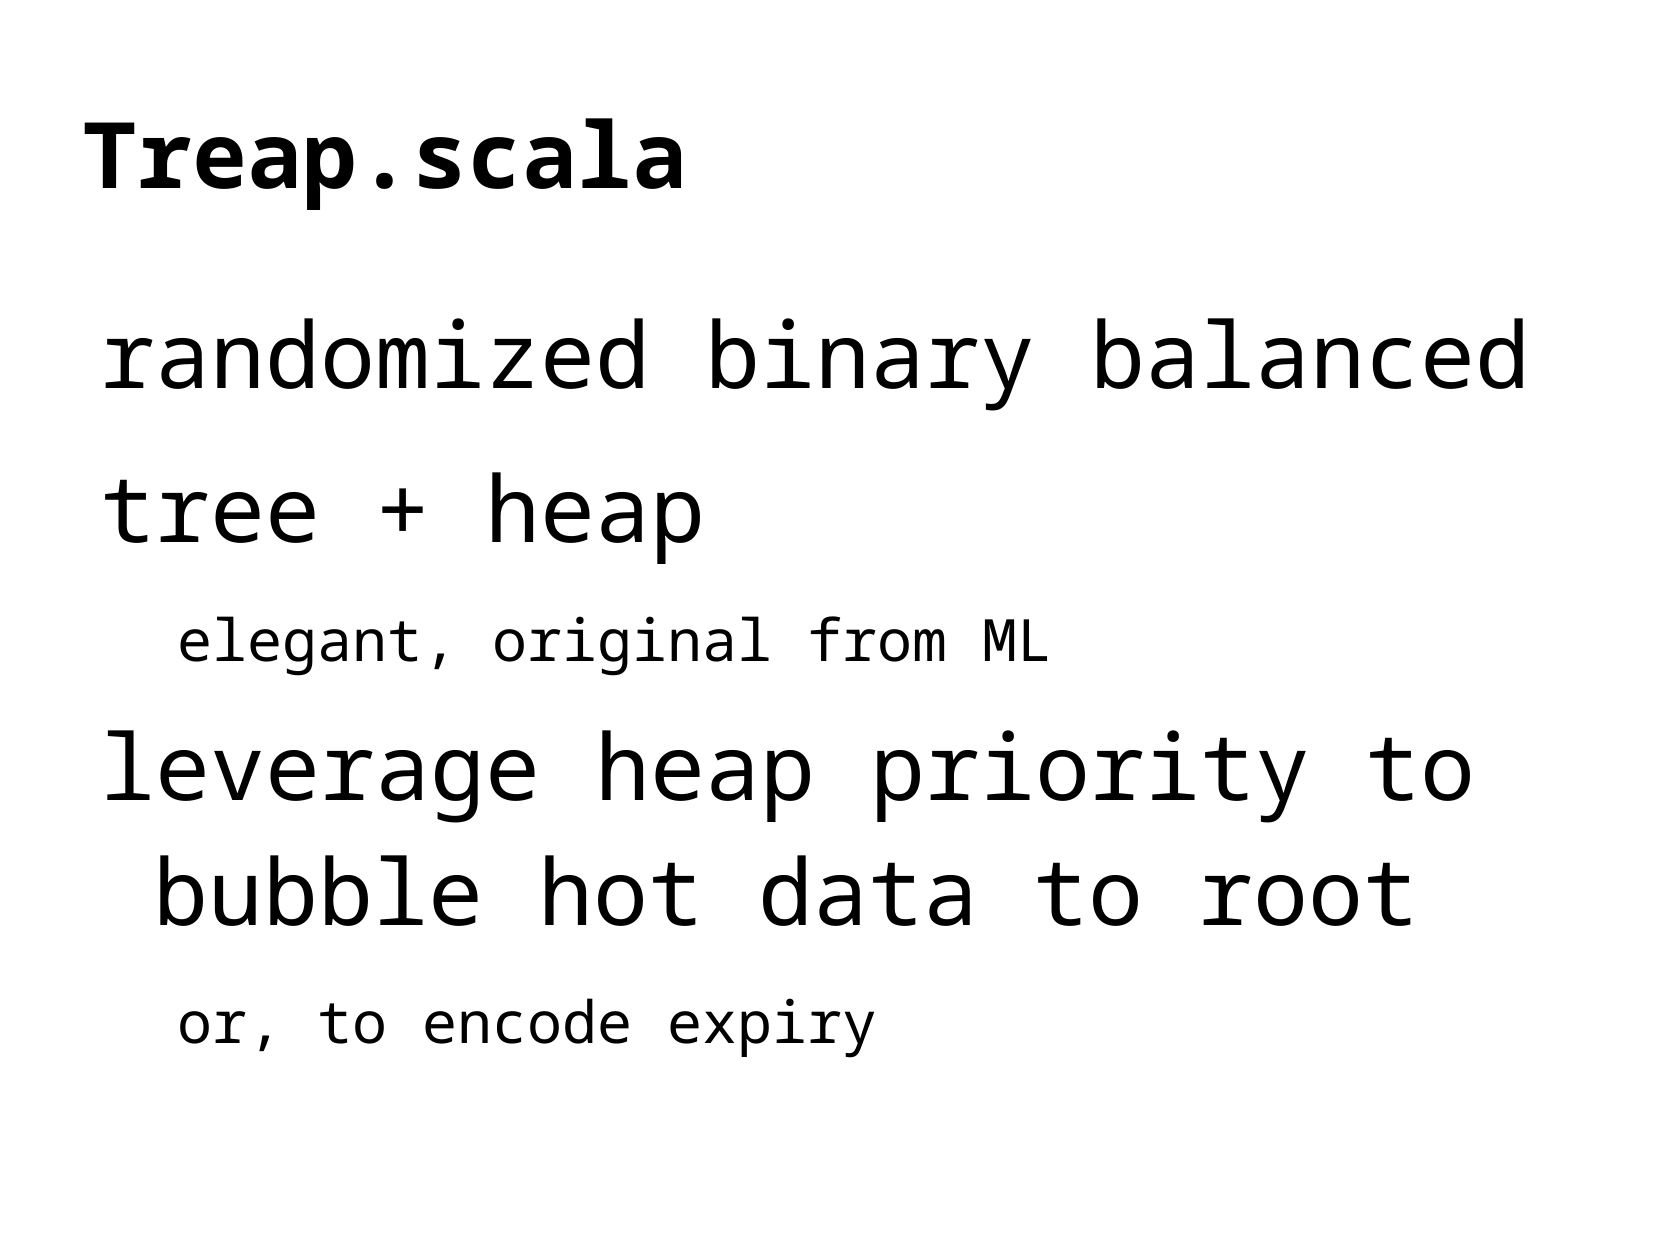

# Treap.scala
randomized binary balanced
tree + heap
elegant, original from ML
leverage heap priority to bubble hot data to root
or, to encode expiry